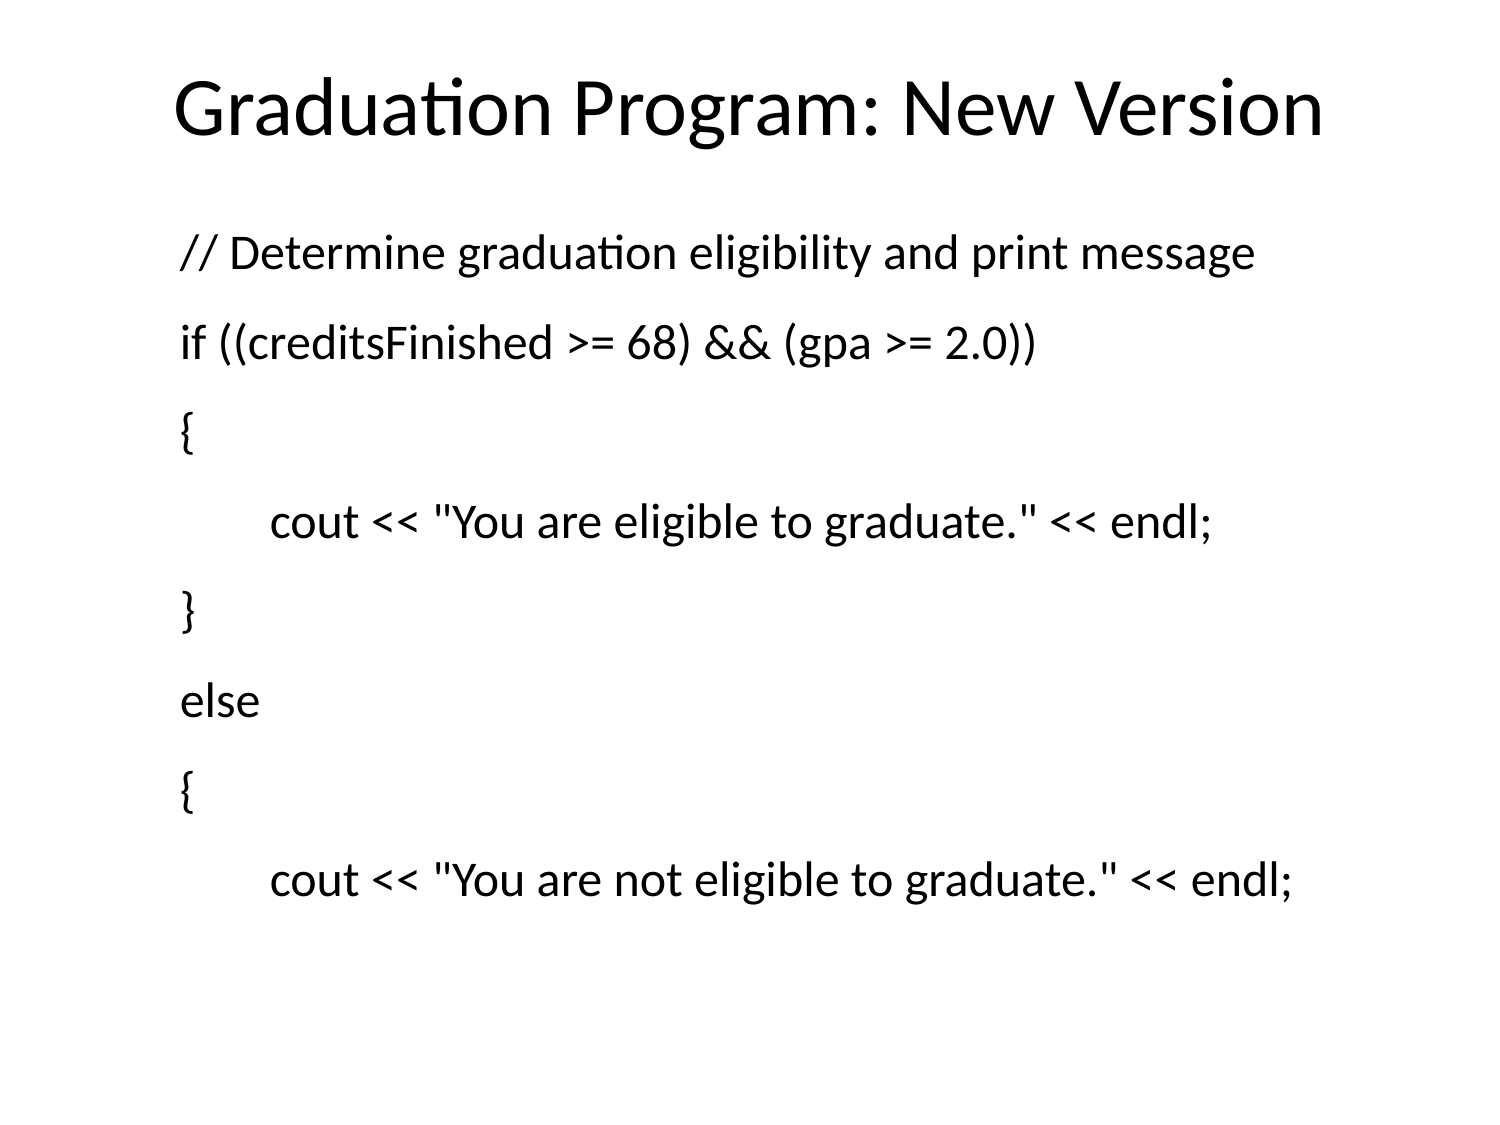

# Graduation Program: New Version
 // Determine graduation eligibility and print message
 if ((creditsFinished >= 68) && (gpa >= 2.0))
 {
 cout << "You are eligible to graduate." << endl;
 }
 else
 {
 cout << "You are not eligible to graduate." << endl;